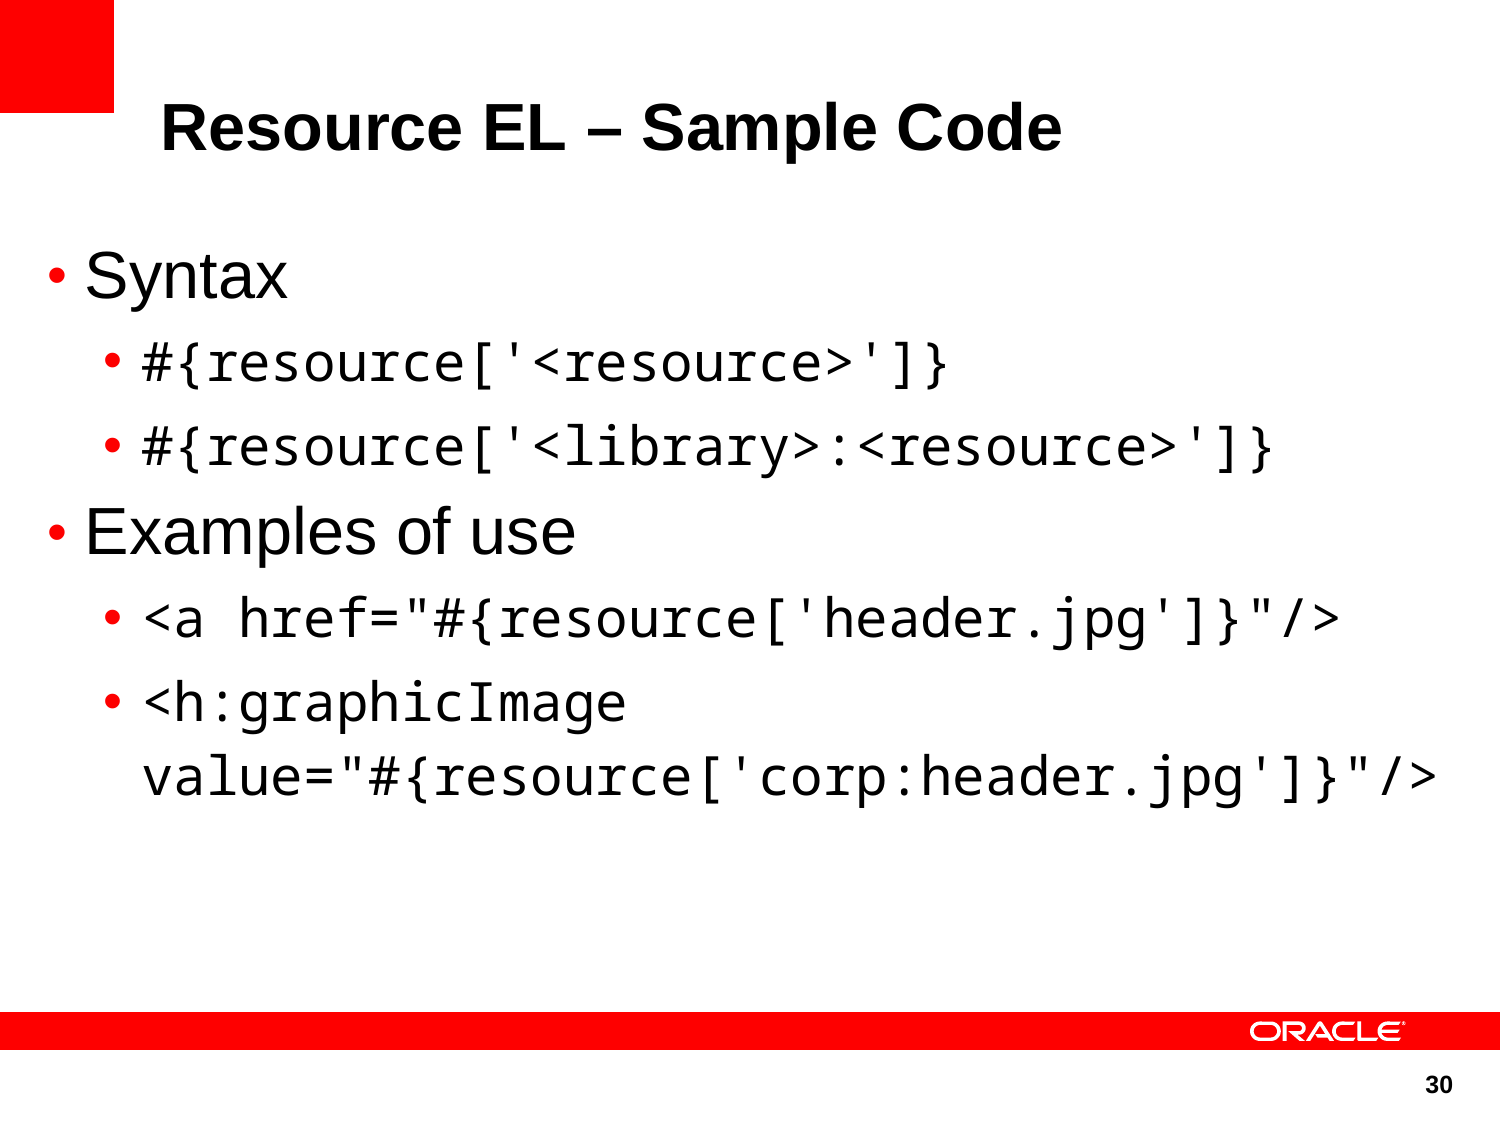

# Resource EL – Sample Code
Syntax
#{resource['<resource>']}
#{resource['<library>:<resource>']}
Examples of use
<a href="#{resource['header.jpg']}"/>
<h:graphicImage value="#{resource['corp:header.jpg']}"/>